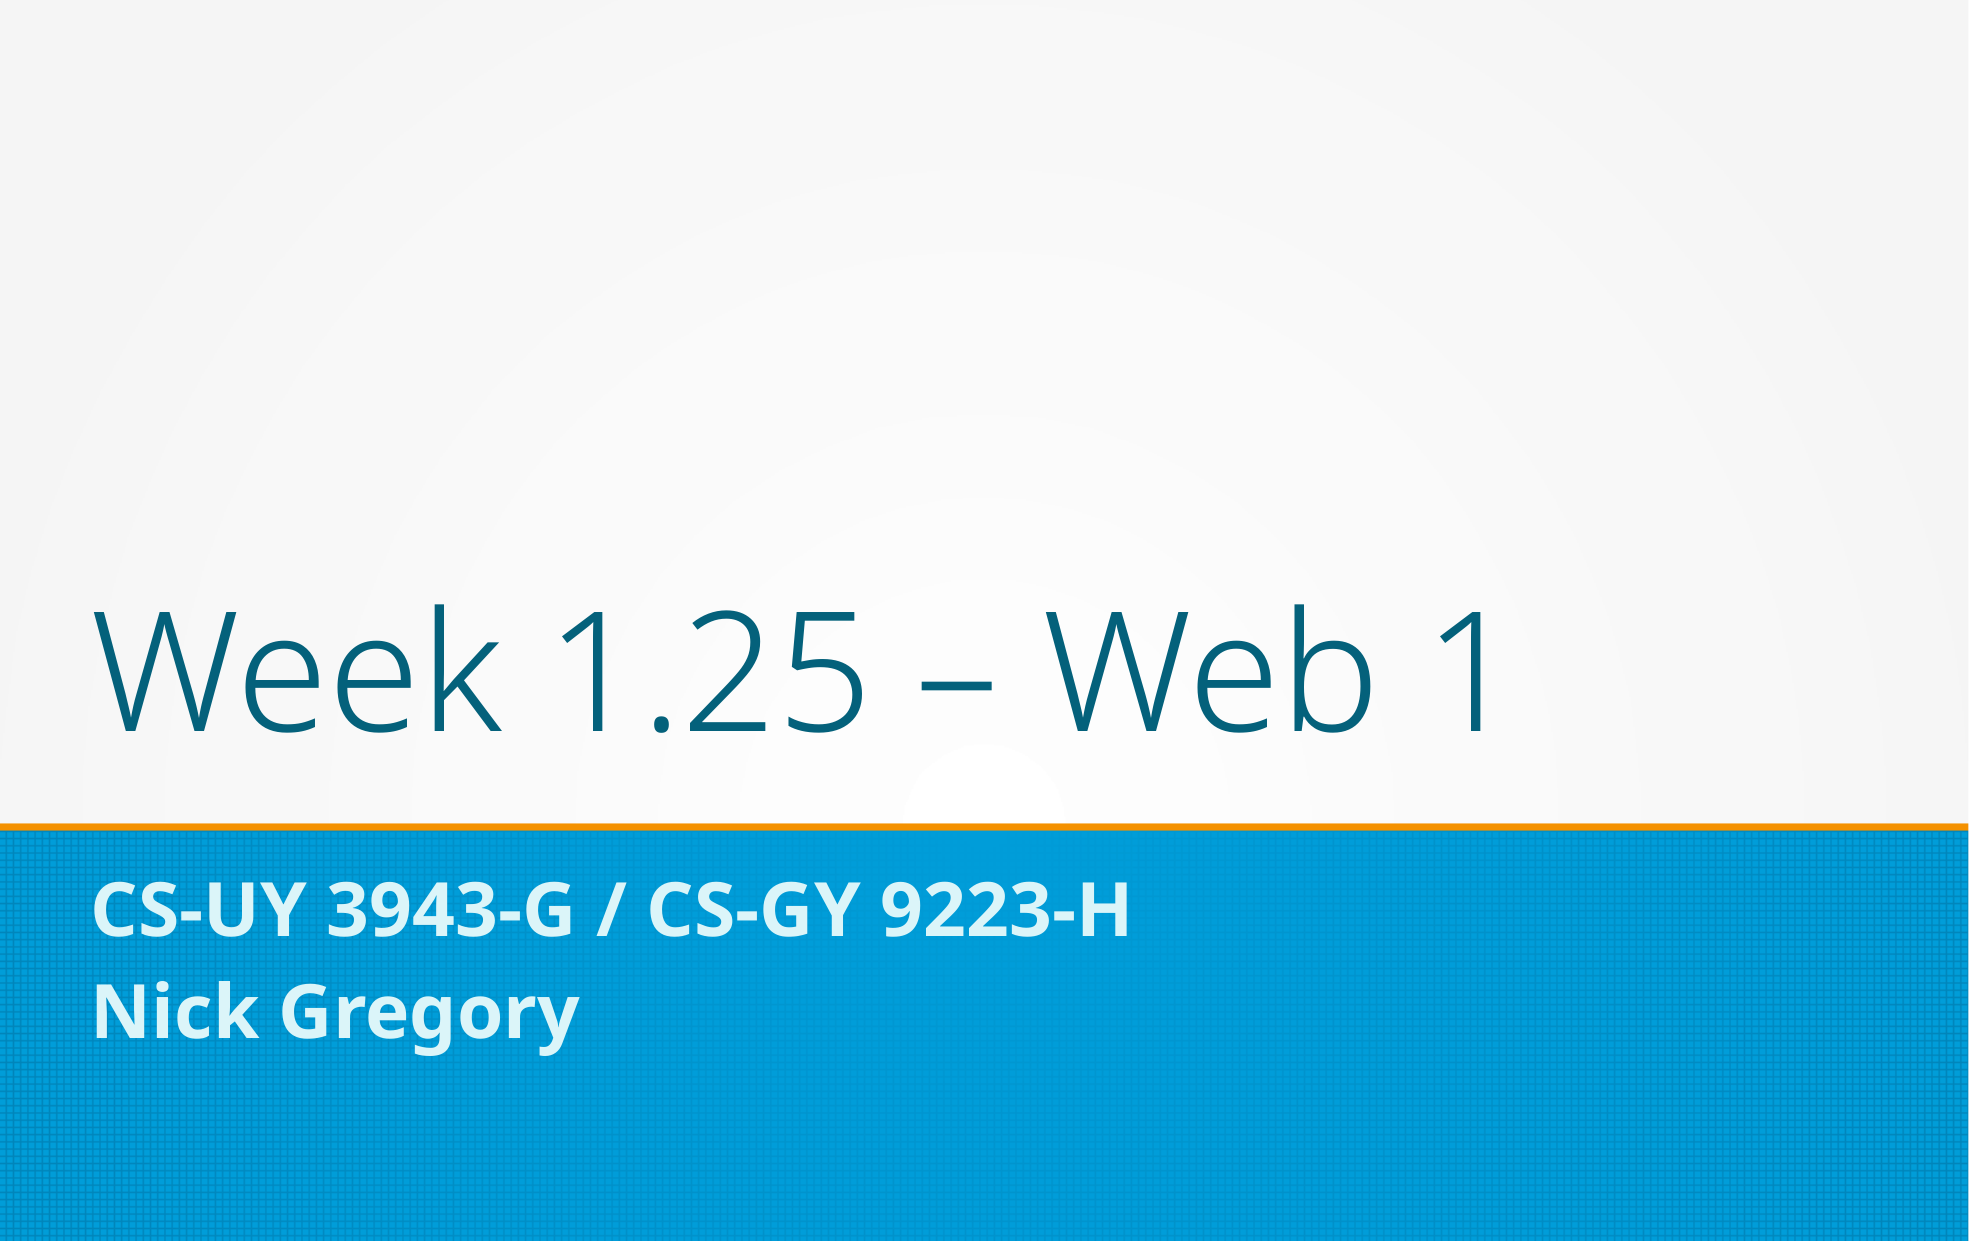

# Week 1.25 – Web 1
CS-UY 3943-G / CS-GY 9223-H
Nick Gregory